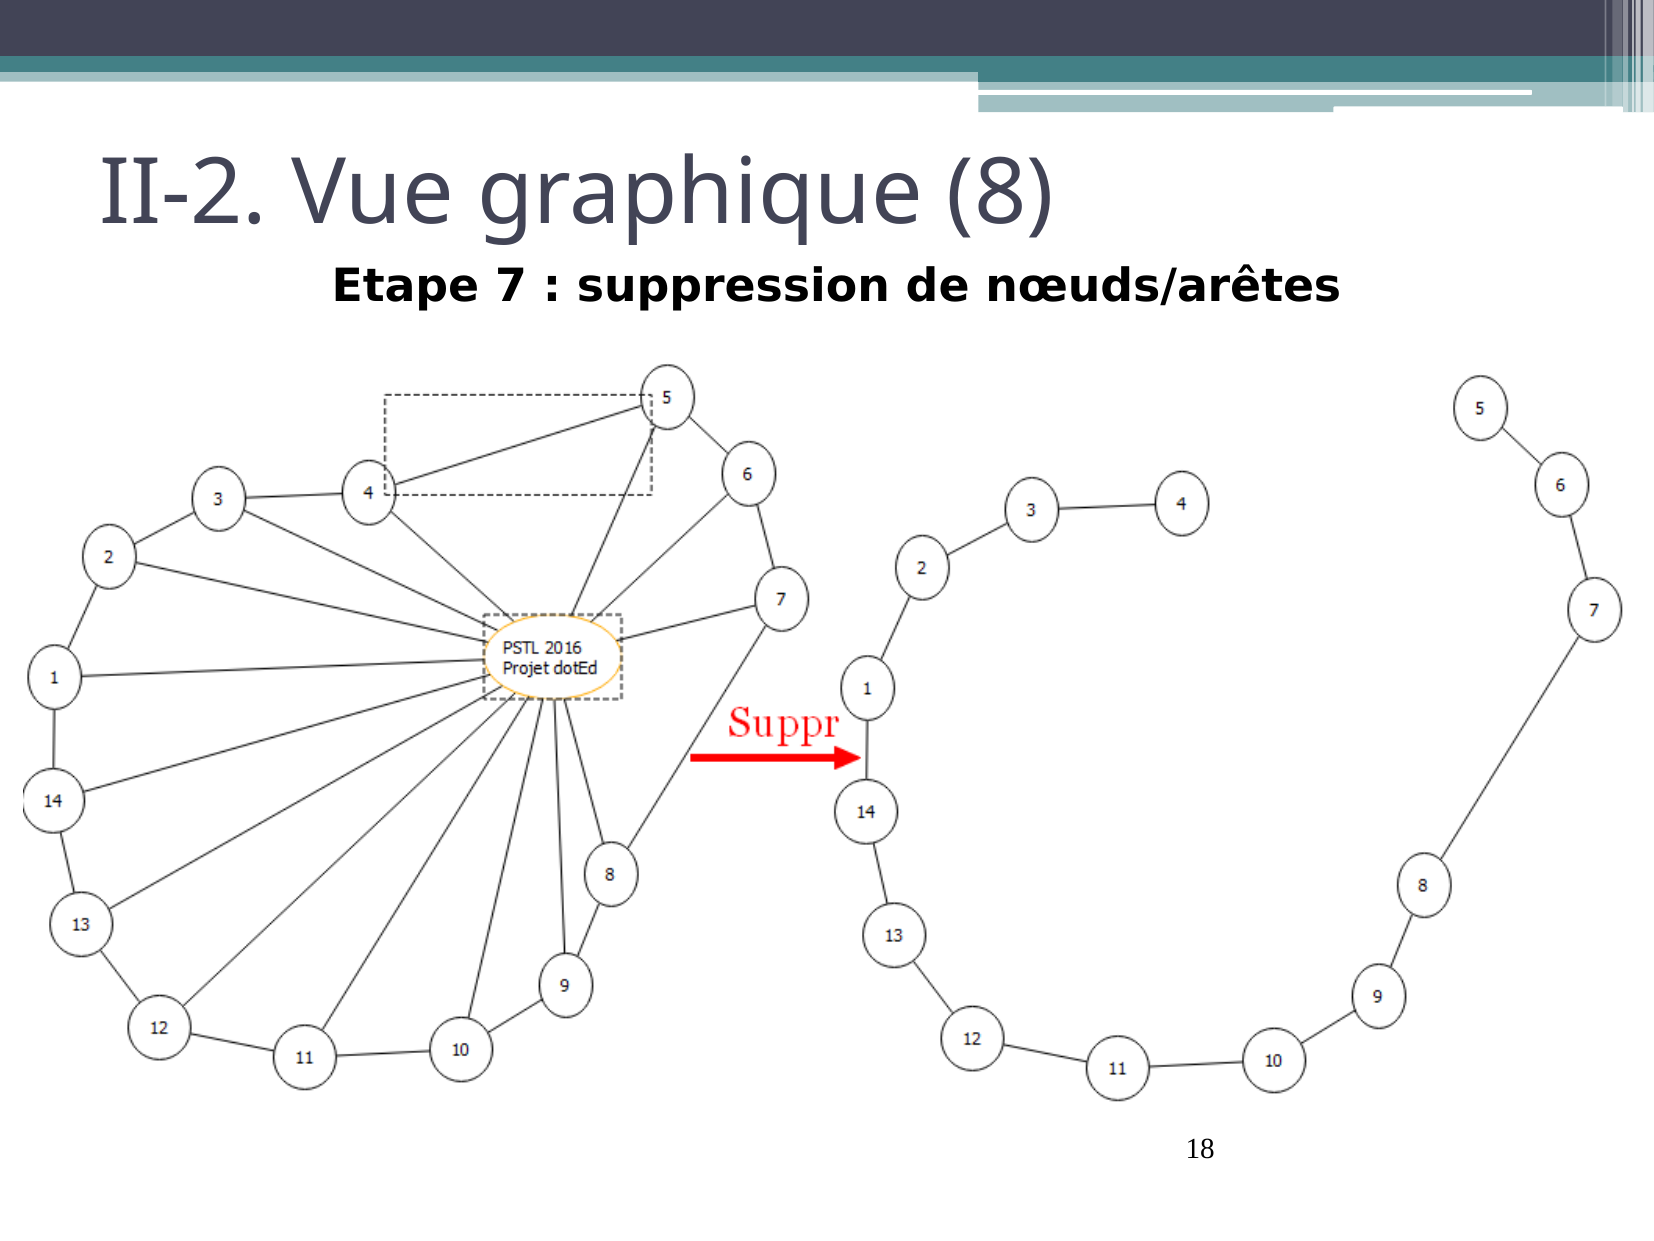

# II-2. Vue graphique (8)
Etape 7 : suppression de nœuds/arêtes